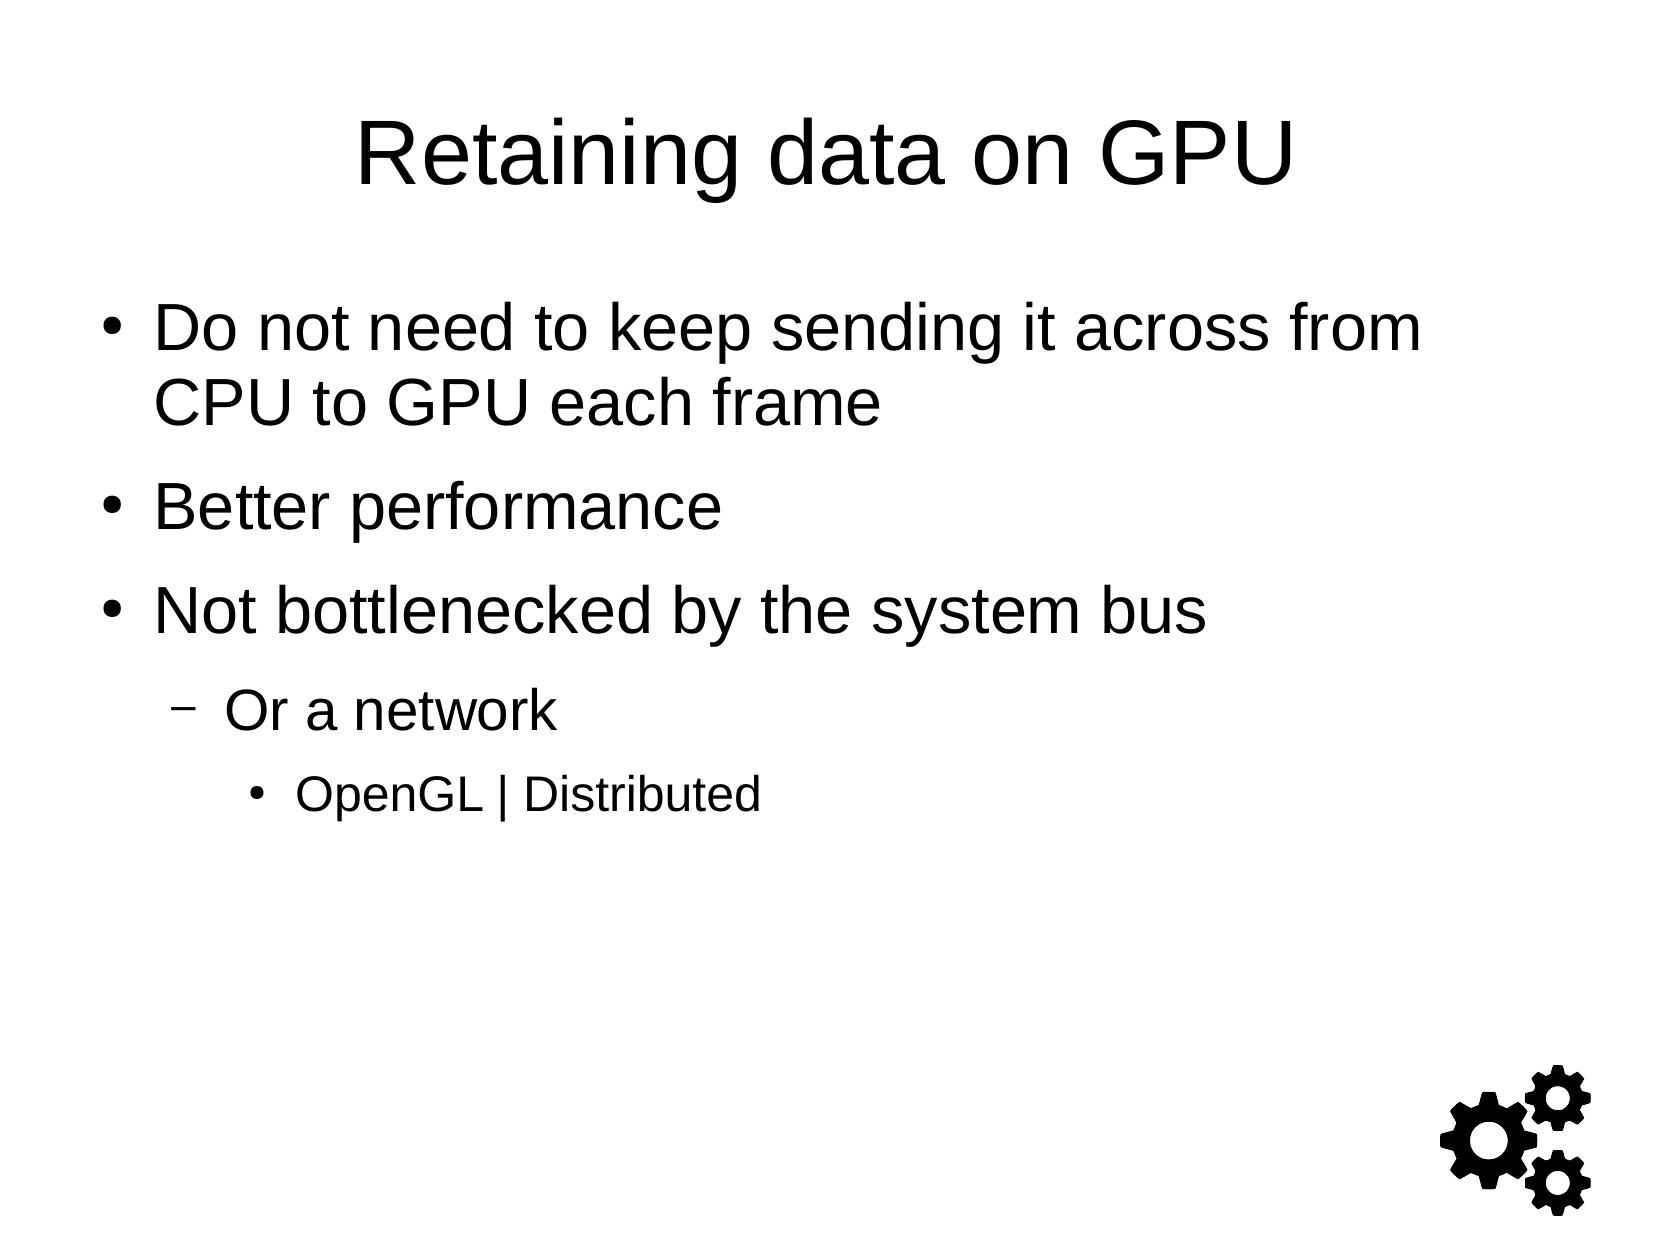

# Retaining data on GPU
Do not need to keep sending it across from CPU to GPU each frame
Better performance
Not bottlenecked by the system bus
Or a network
OpenGL | Distributed